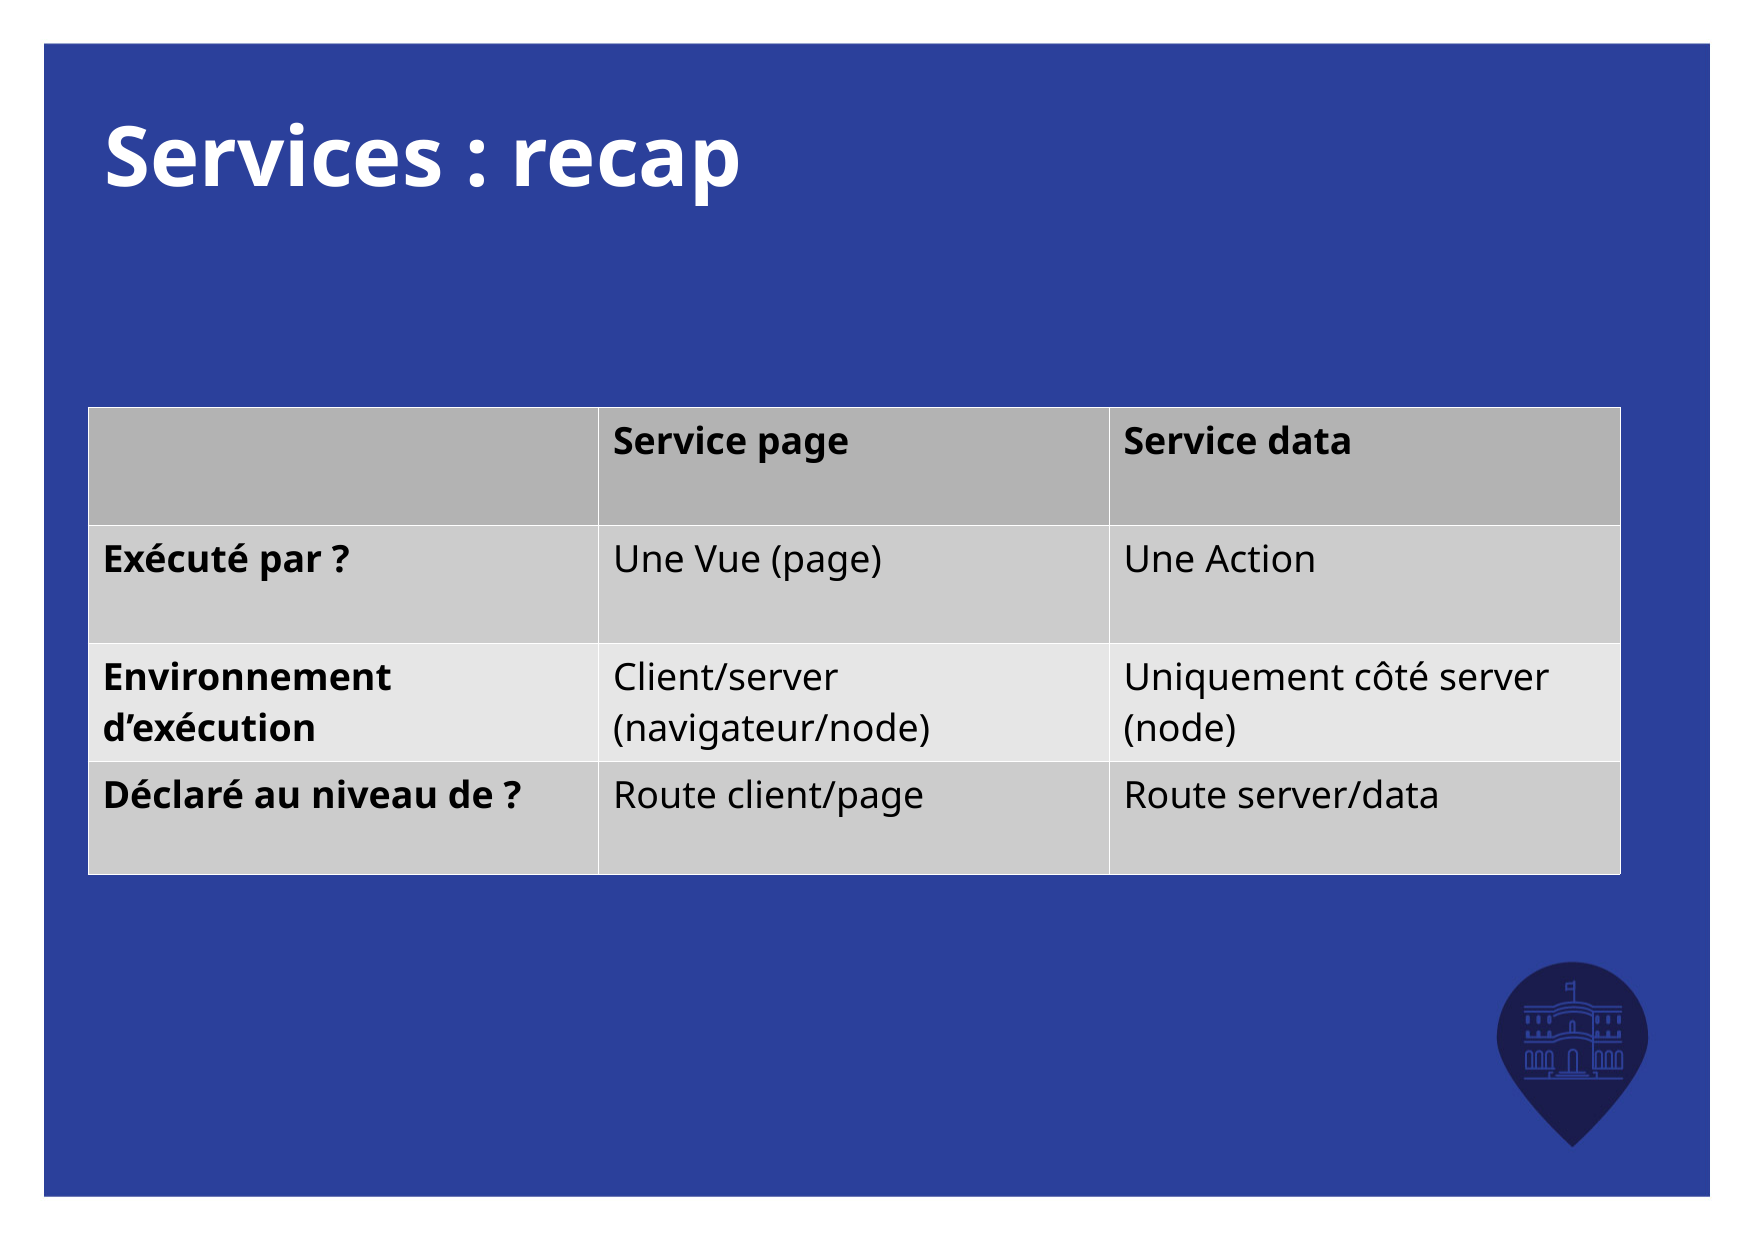

# Services : recap
| | Service page | Service data |
| --- | --- | --- |
| Exécuté par ? | Une Vue (page) | Une Action |
| Environnement d’exécution | Client/server (navigateur/node) | Uniquement côté server (node) |
| Déclaré au niveau de ? | Route client/page | Route server/data |